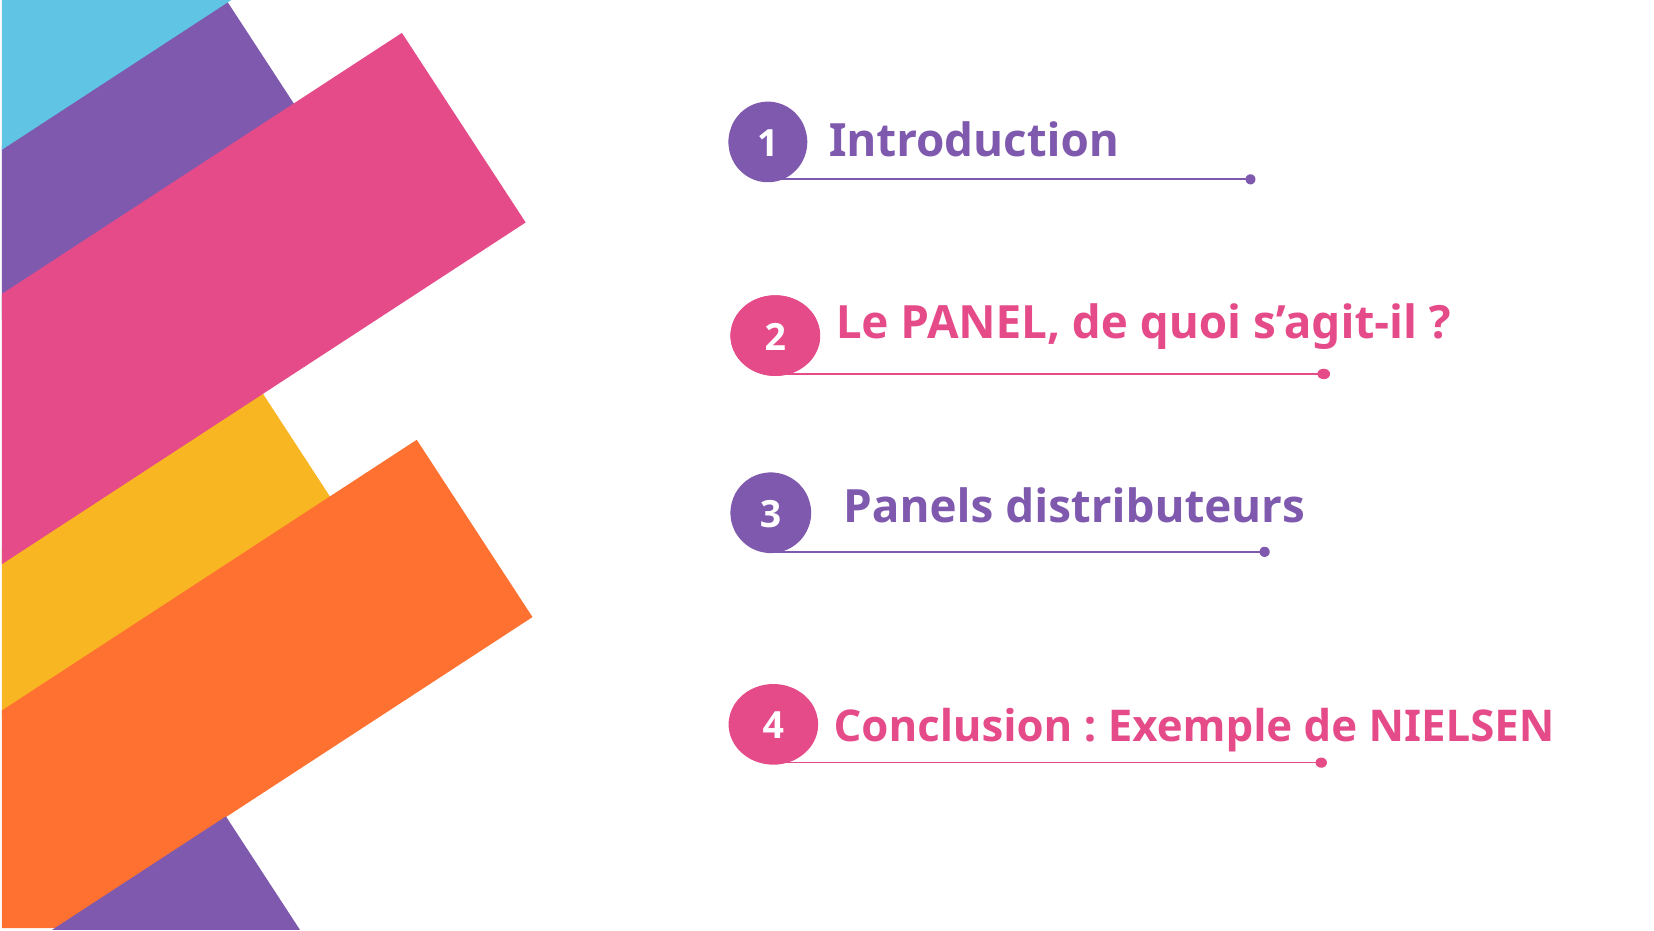

# Introduction
1
Le PANEL, de quoi s’agit-il ?
2
2
Panels distributeurs
3
Conclusion : Exemple de NIELSEN
4